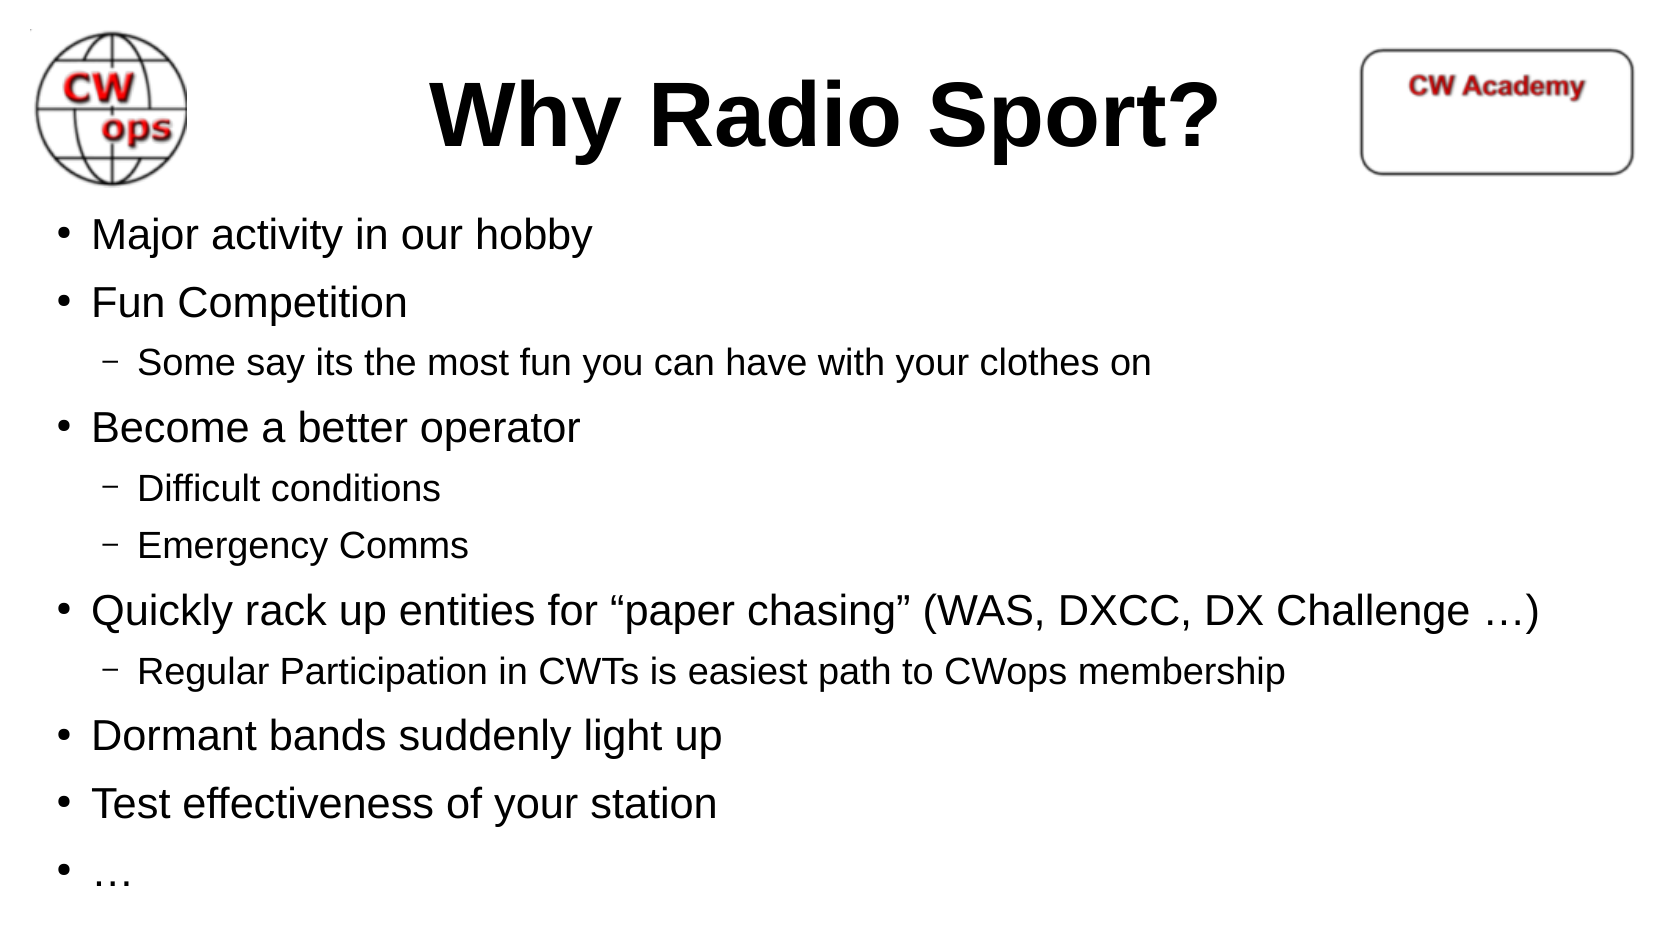

# Why Radio Sport?
Major activity in our hobby
Fun Competition
Some say its the most fun you can have with your clothes on
Become a better operator
Difficult conditions
Emergency Comms
Quickly rack up entities for “paper chasing” (WAS, DXCC, DX Challenge …)
Regular Participation in CWTs is easiest path to CWops membership
Dormant bands suddenly light up
Test effectiveness of your station
…